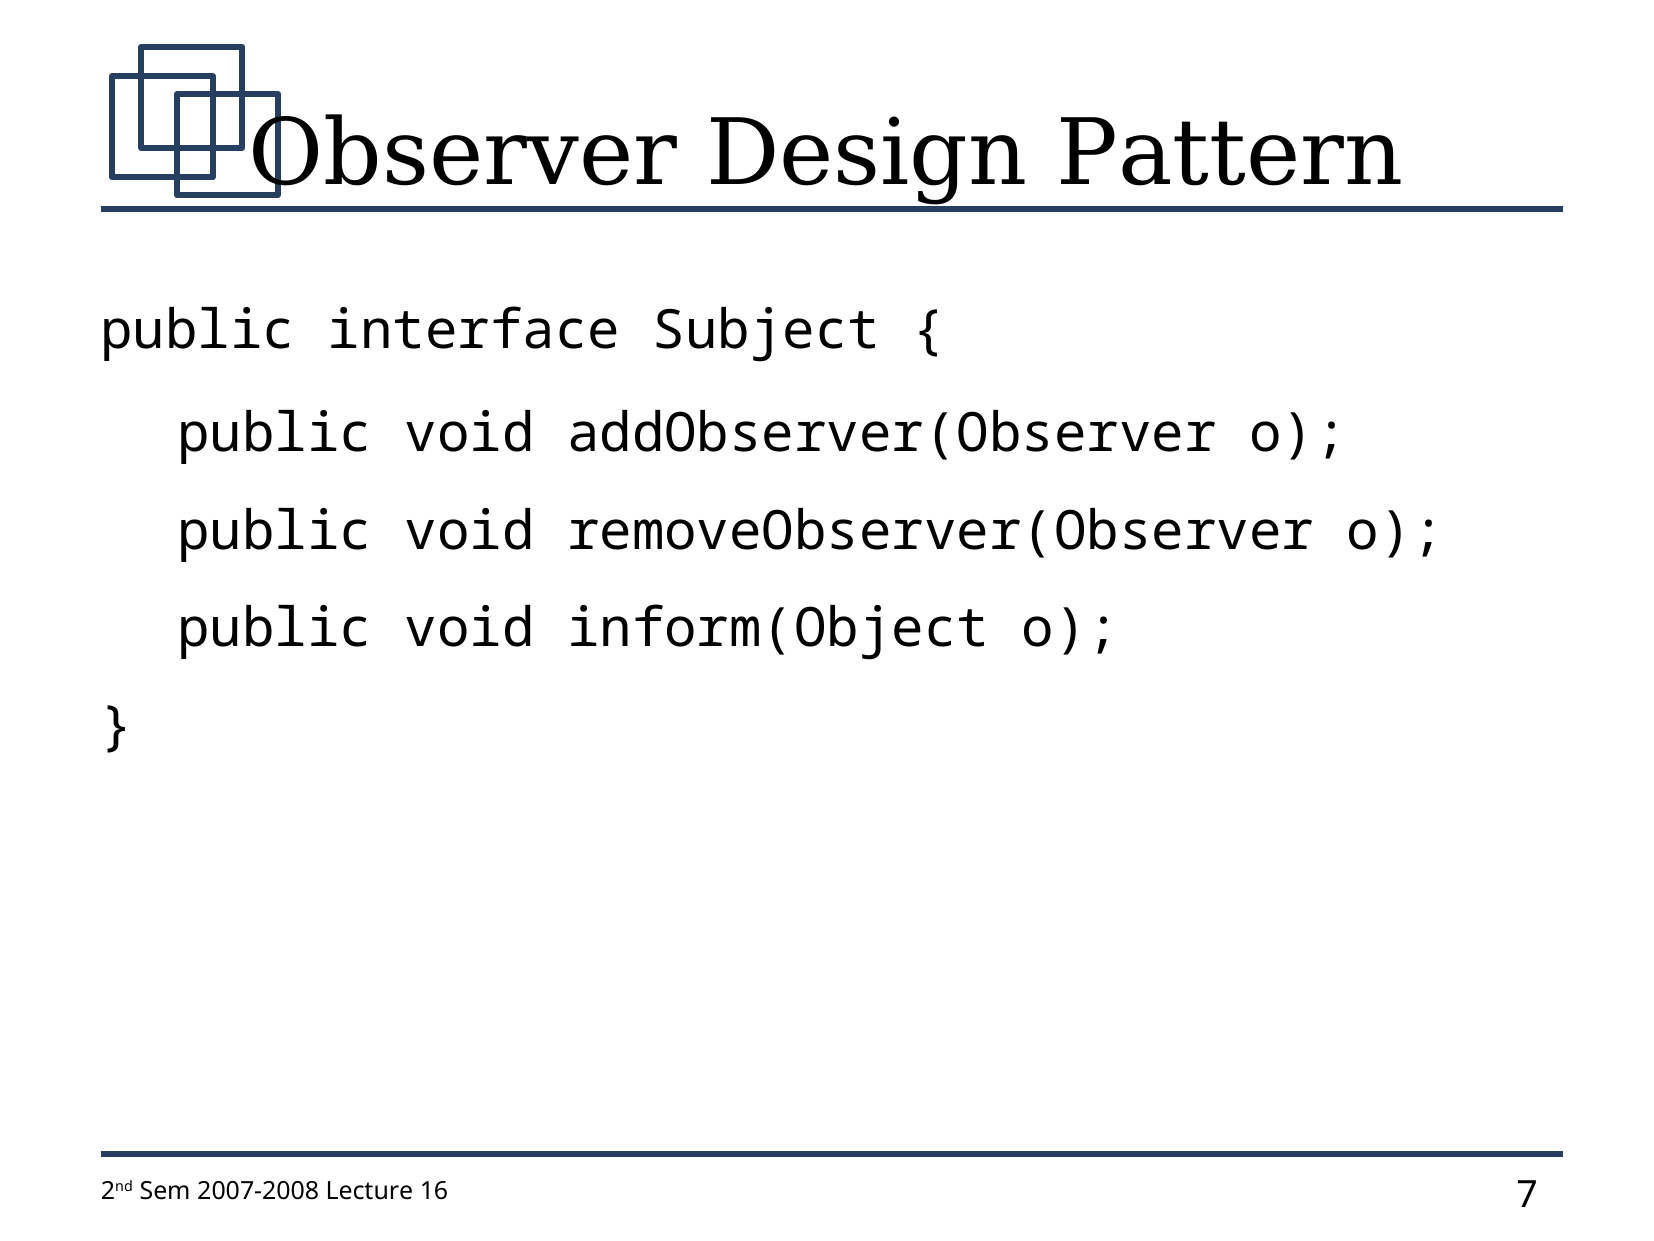

# Observer Design Pattern
public interface Subject {
public void addObserver(Observer o);
public void removeObserver(Observer o);
public void inform(Object o);
}